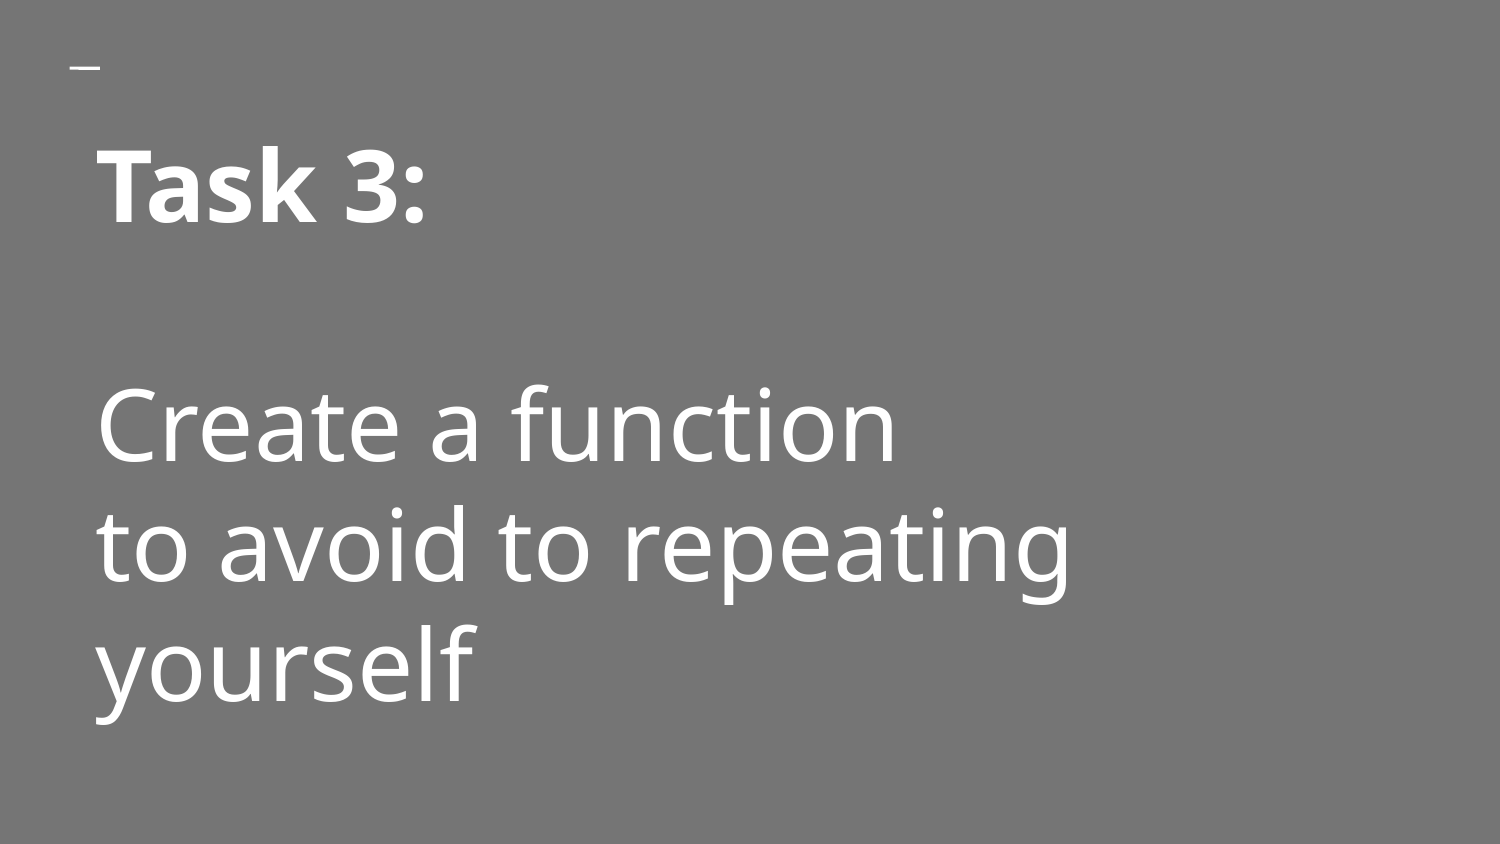

# Task 3: Create a function to avoid to repeating yourself